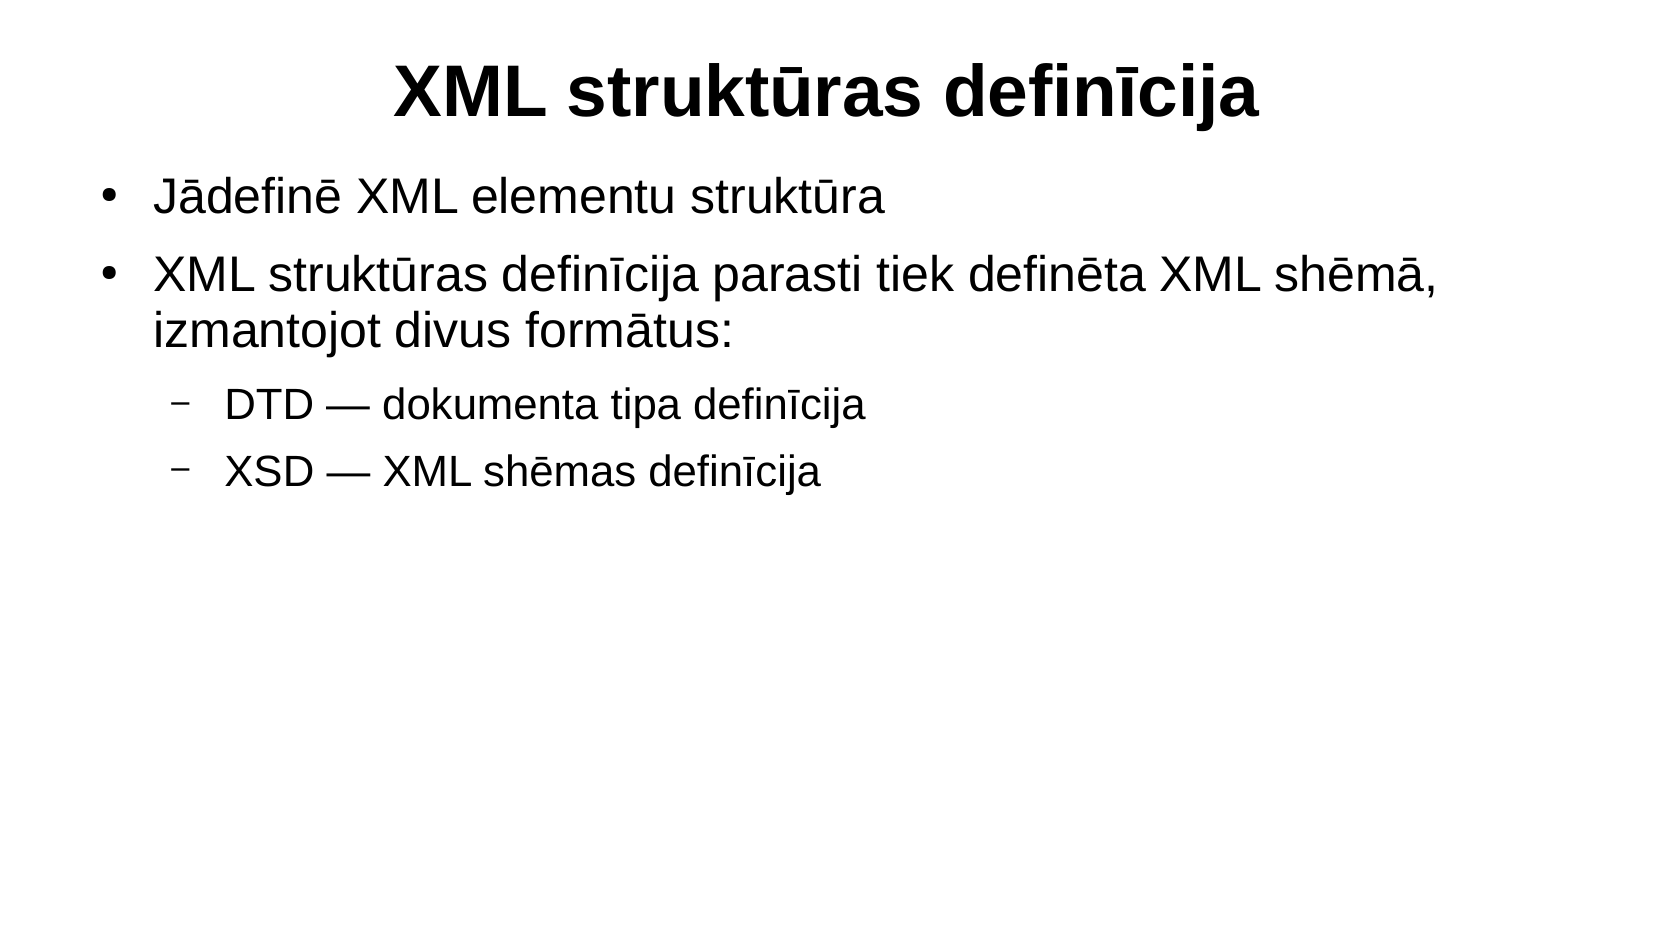

# XML struktūras definīcija
Jādefinē XML elementu struktūra
XML struktūras definīcija parasti tiek definēta XML shēmā, izmantojot divus formātus:
DTD — dokumenta tipa definīcija
XSD — XML shēmas definīcija